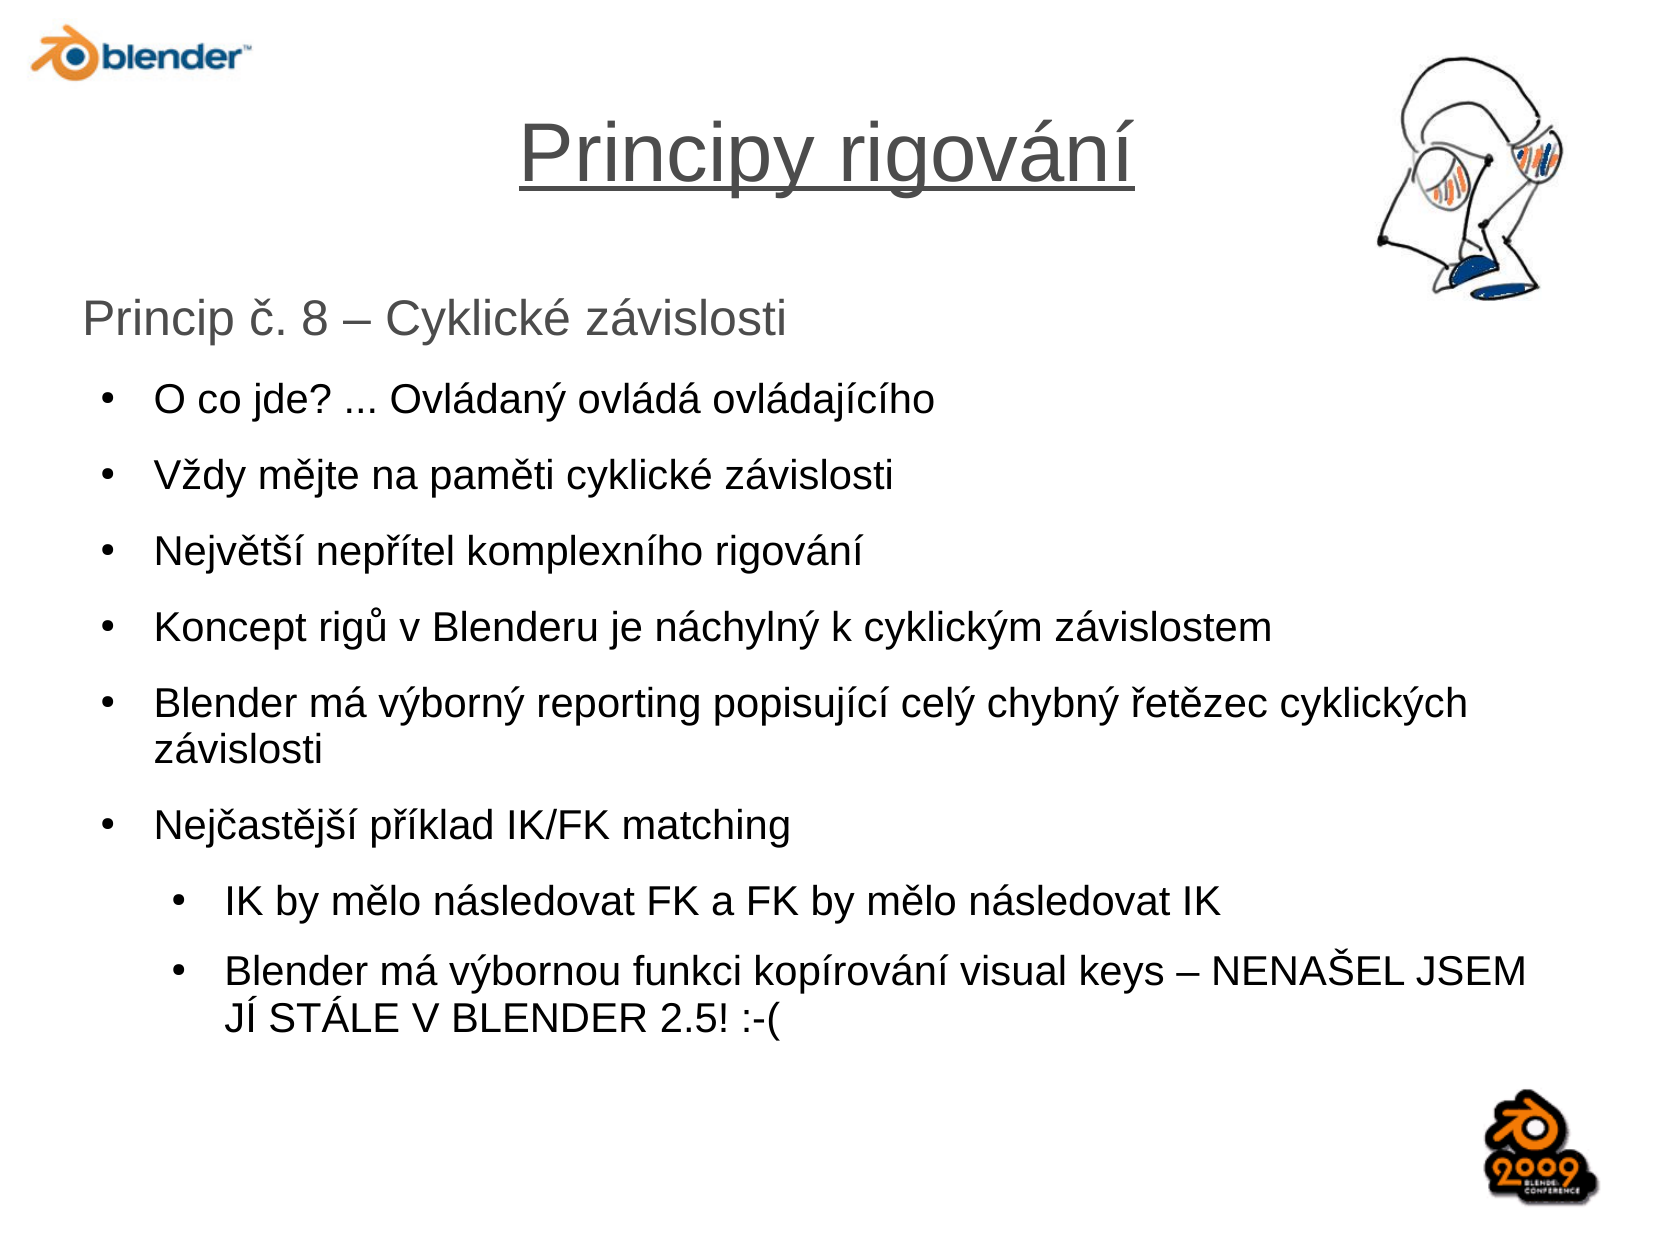

# Principy rigování
Princip č. 8 – Cyklické závislosti
O co jde? ... Ovládaný ovládá ovládajícího
Vždy mějte na paměti cyklické závislosti
Největší nepřítel komplexního rigování
Koncept rigů v Blenderu je náchylný k cyklickým závislostem
Blender má výborný reporting popisující celý chybný řetězec cyklických závislosti
Nejčastější příklad IK/FK matching
IK by mělo následovat FK a FK by mělo následovat IK
Blender má výbornou funkci kopírování visual keys – NENAŠEL JSEM JÍ STÁLE V BLENDER 2.5! :-(